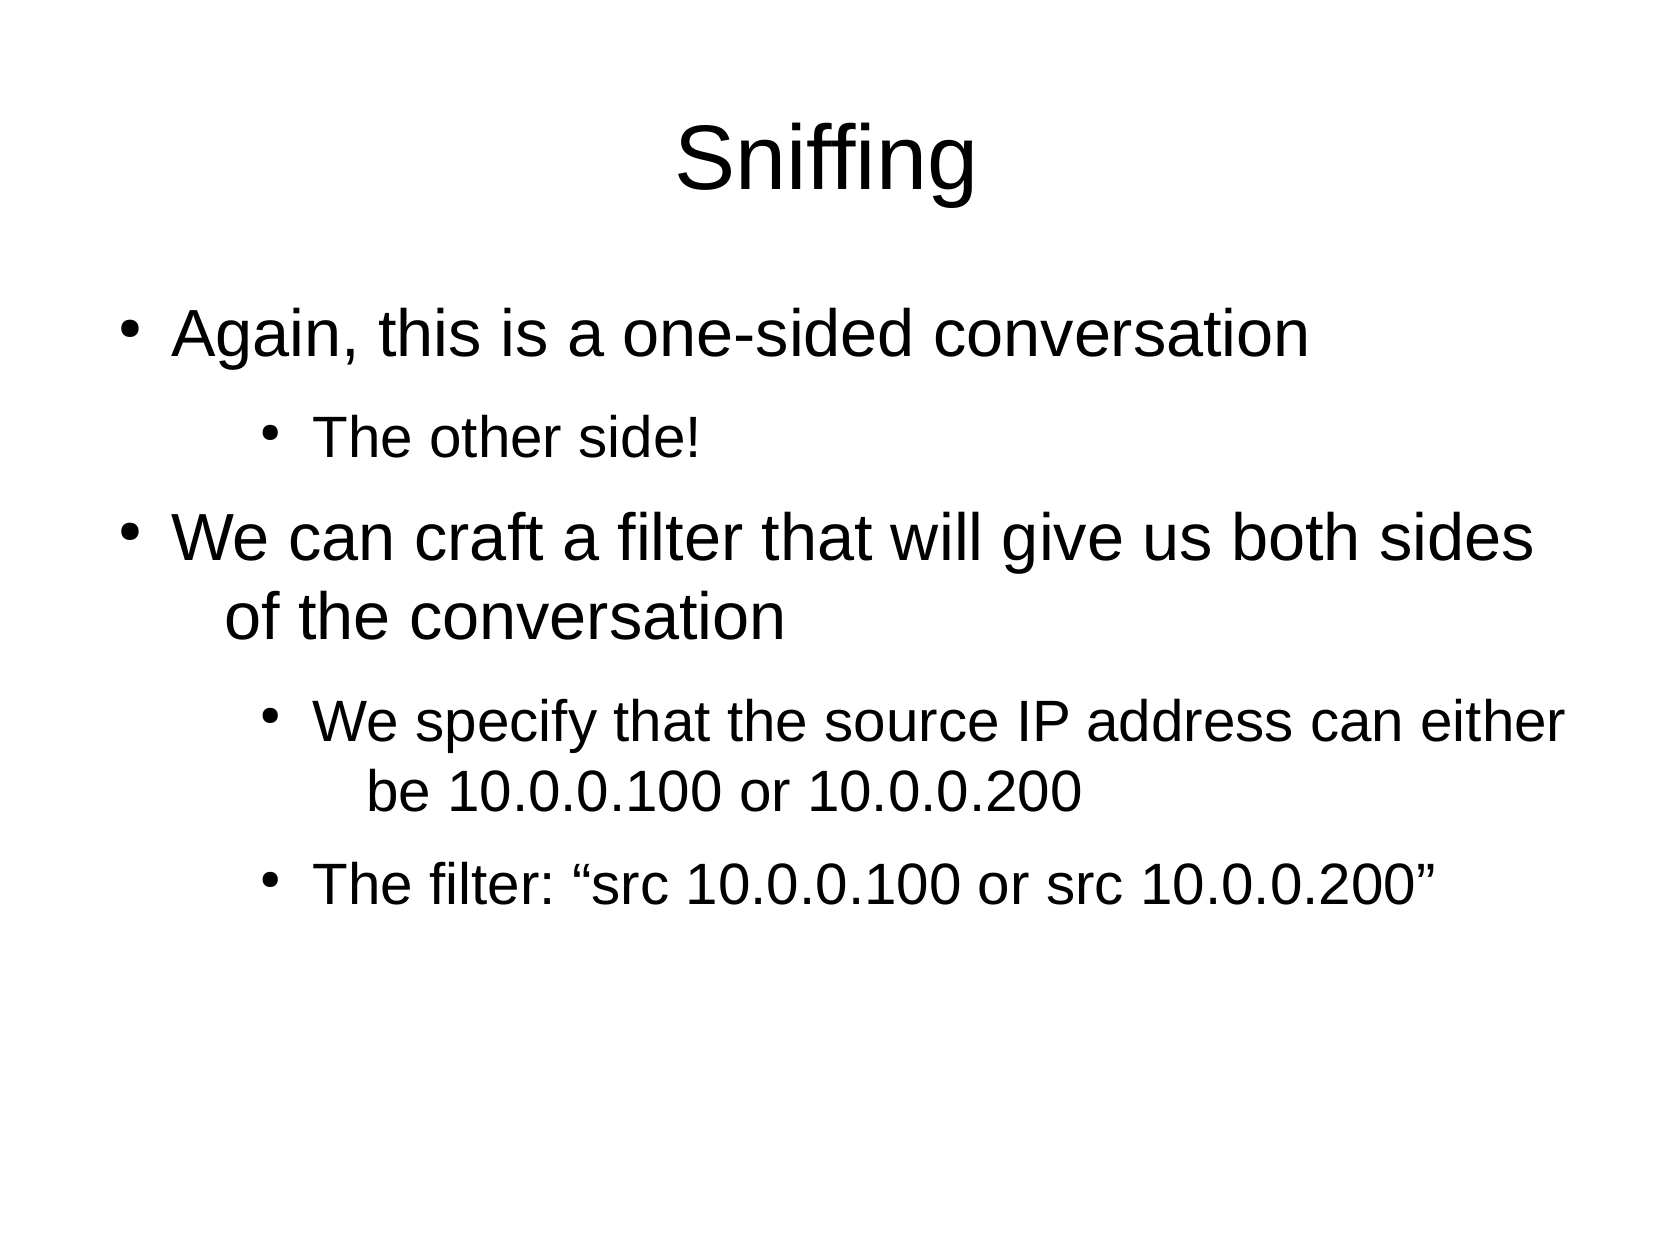

# Sniffing
Again, this is a one-sided conversation
The other side!
We can craft a filter that will give us both sides of the conversation
We specify that the source IP address can either be 10.0.0.100 or 10.0.0.200
The filter: “src 10.0.0.100 or src 10.0.0.200”